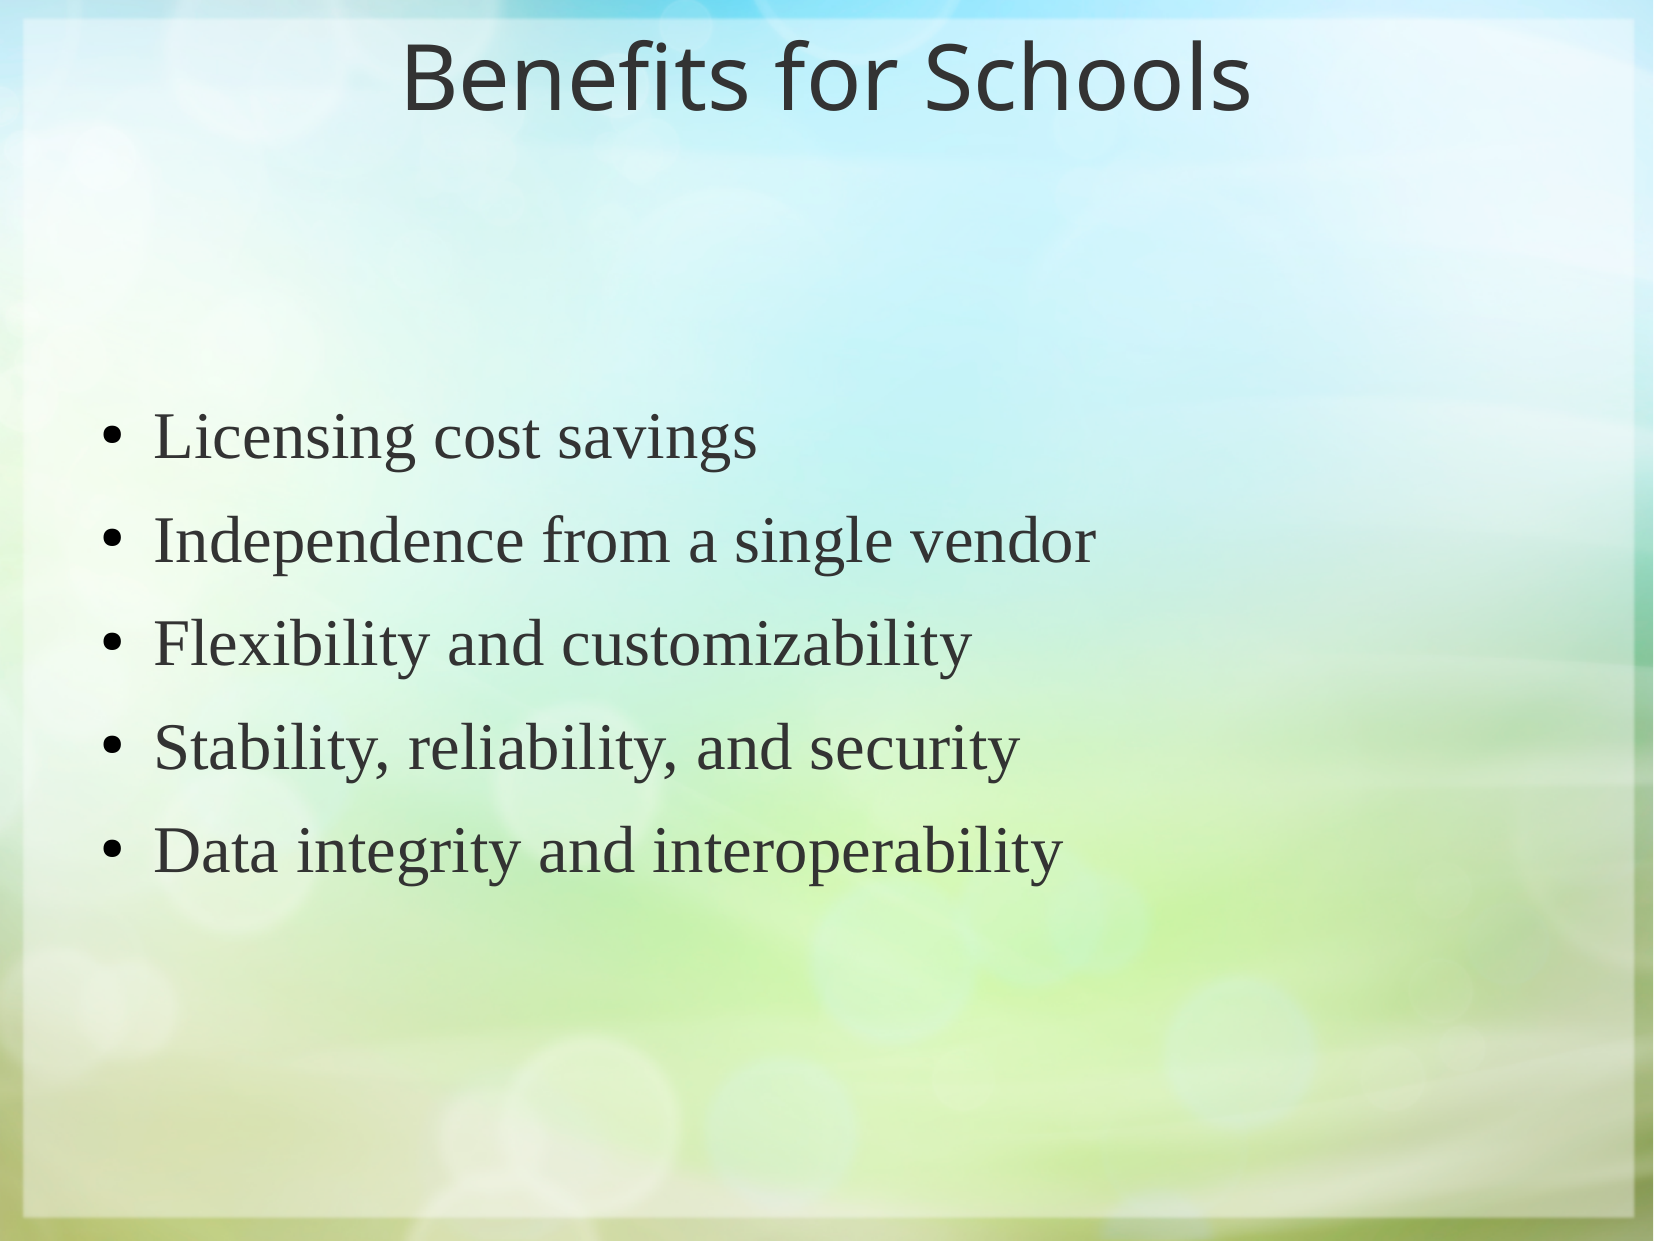

# Benefits for Schools
Licensing cost savings
Independence from a single vendor
Flexibility and customizability
Stability, reliability, and security
Data integrity and interoperability